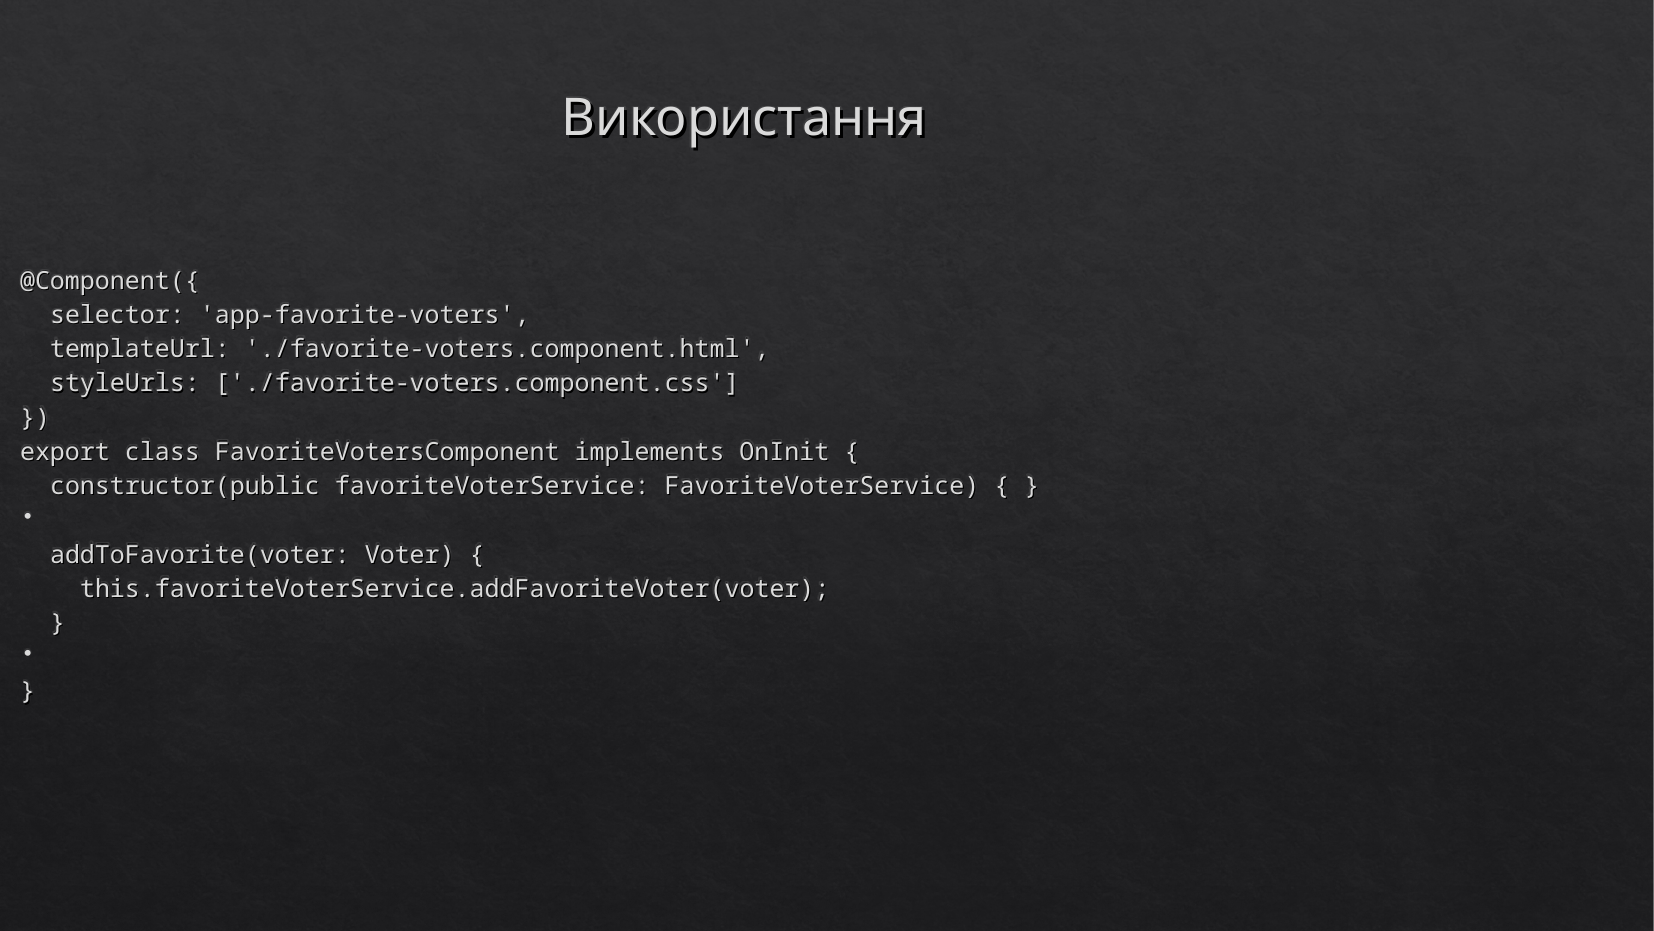

# Використання
@Component({
 selector: 'app-favorite-voters',
 templateUrl: './favorite-voters.component.html',
 styleUrls: ['./favorite-voters.component.css']
})
export class FavoriteVotersComponent implements OnInit {
 constructor(public favoriteVoterService: FavoriteVoterService) { }
 addToFavorite(voter: Voter) {
 this.favoriteVoterService.addFavoriteVoter(voter);
 }
}